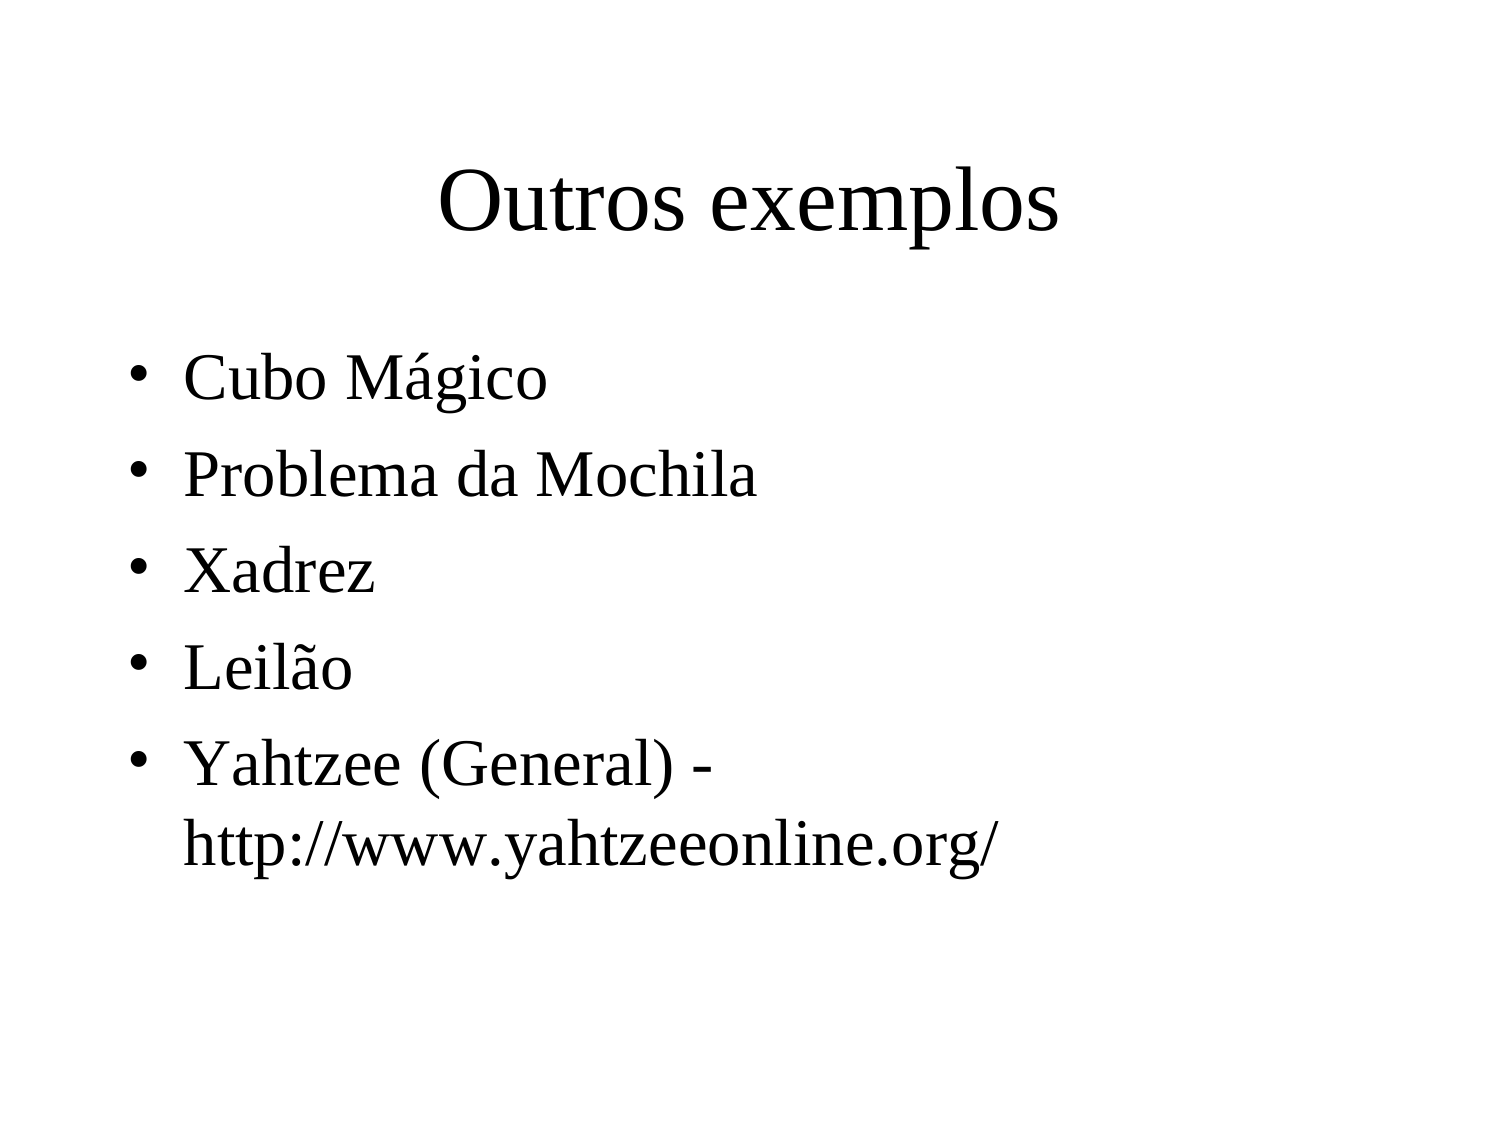

# Outros exemplos
Cubo Mágico
Problema da Mochila
Xadrez
Leilão
Yahtzee (General) - http://www.yahtzeeonline.org/